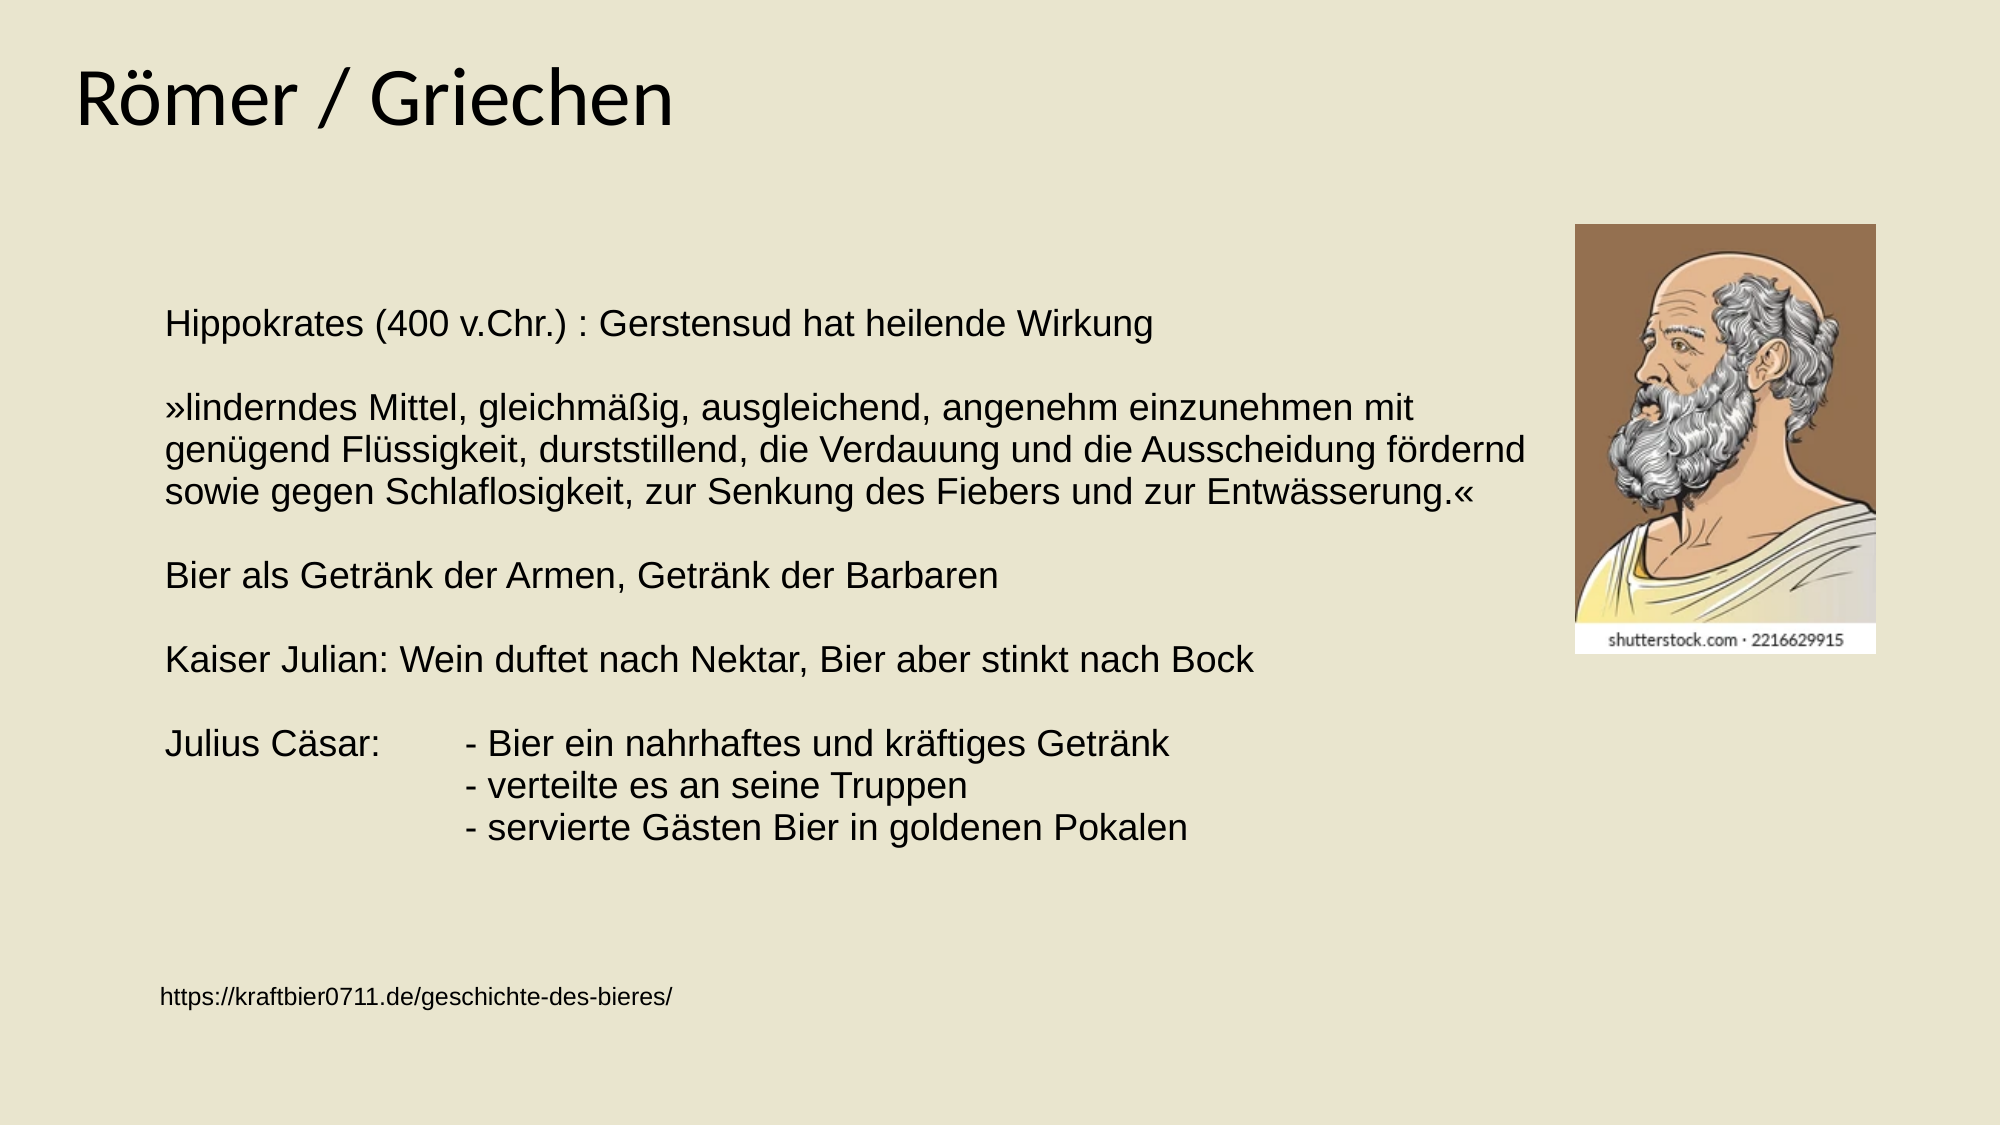

# Römer / Griechen
Hippokrates (400 v.Chr.) : Gerstensud hat heilende Wirkung
»linderndes Mittel, gleichmäßig, ausgleichend, angenehm einzunehmen mit
genügend Flüssigkeit, durststillend, die Verdauung und die Ausscheidung fördernd
sowie gegen Schlaflosigkeit, zur Senkung des Fiebers und zur Entwässerung.«
Bier als Getränk der Armen, Getränk der Barbaren
Kaiser Julian: Wein duftet nach Nektar, Bier aber stinkt nach Bock
Julius Cäsar: 	- Bier ein nahrhaftes und kräftiges Getränk
		- verteilte es an seine Truppen
		- servierte Gästen Bier in goldenen Pokalen
https://kraftbier0711.de/geschichte-des-bieres/